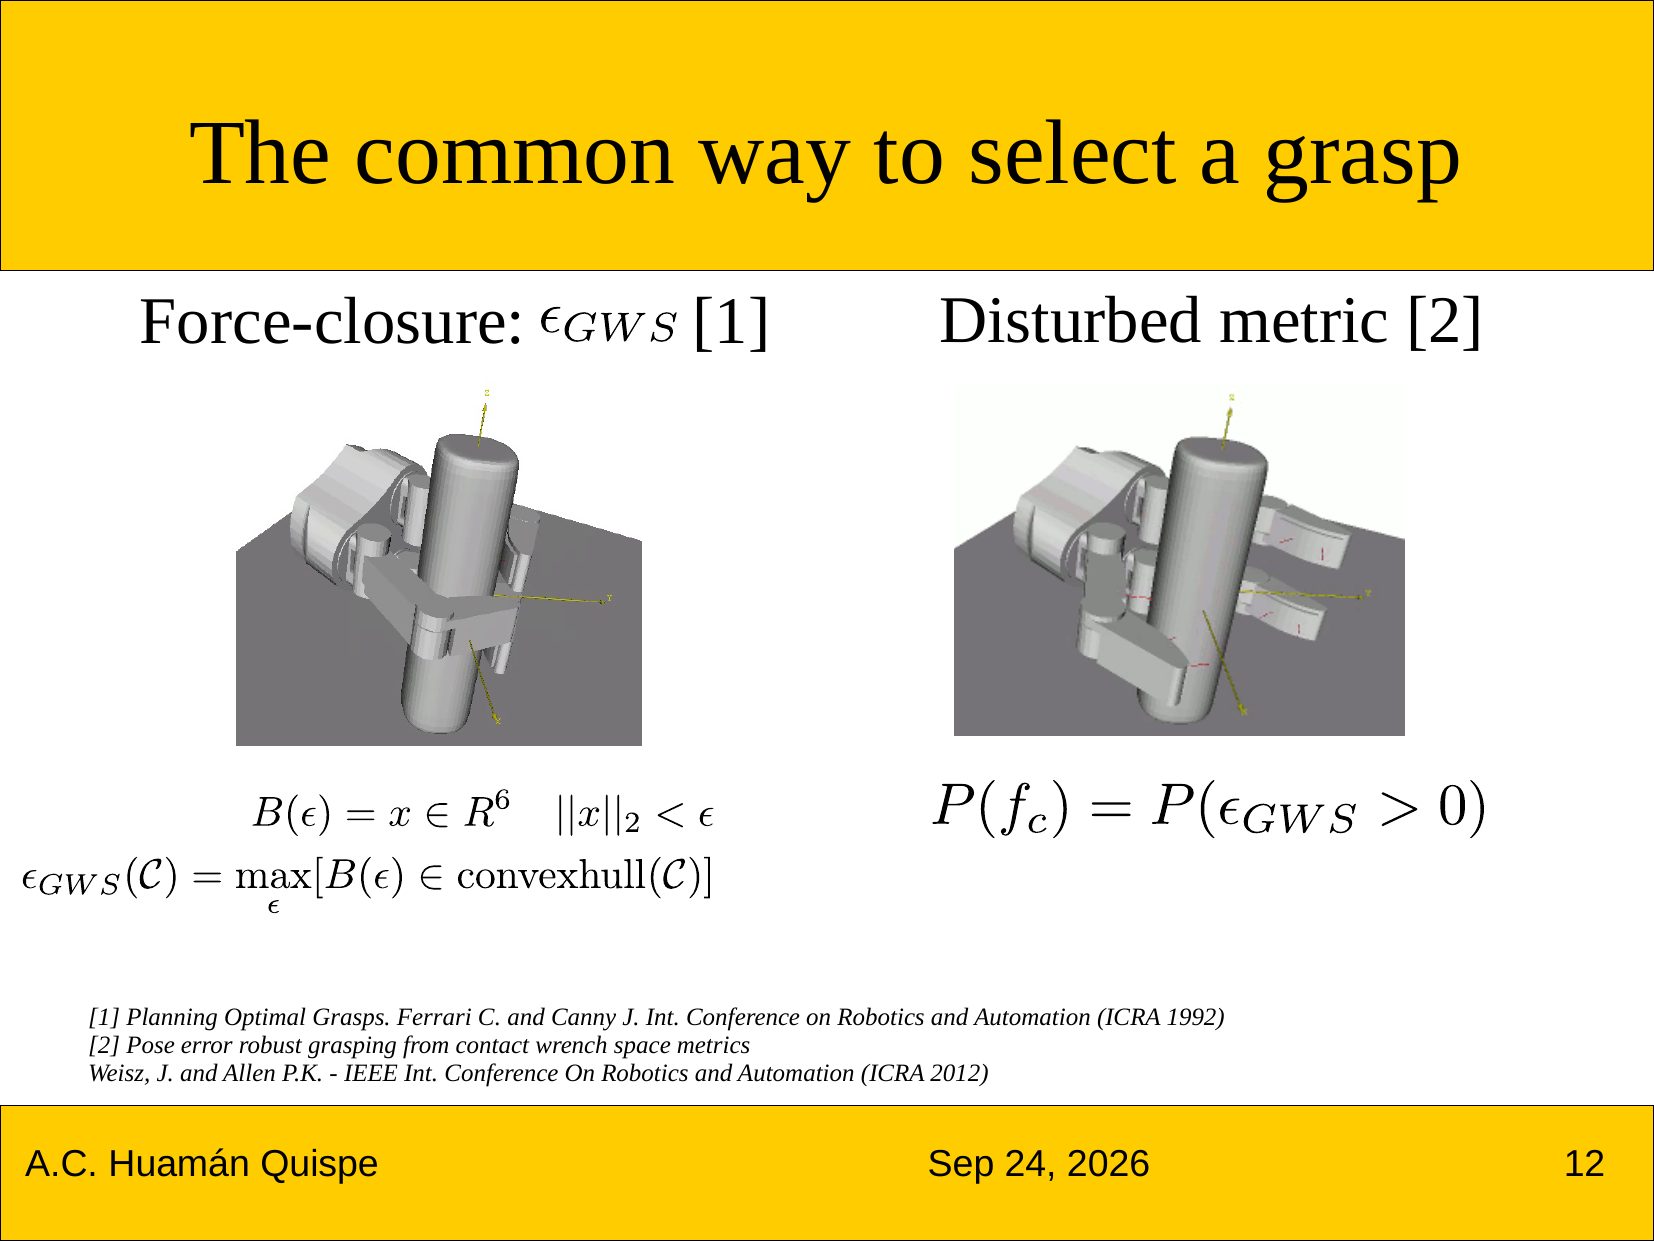

# The common way to select a grasp
 Disturbed metric [2]
Force-closure: [1]
[1] Planning Optimal Grasps. Ferrari C. and Canny J. Int. Conference on Robotics and Automation (ICRA 1992)
[2] Pose error robust grasping from contact wrench space metrics
Weisz, J. and Allen P.K. - IEEE Int. Conference On Robotics and Automation (ICRA 2012)